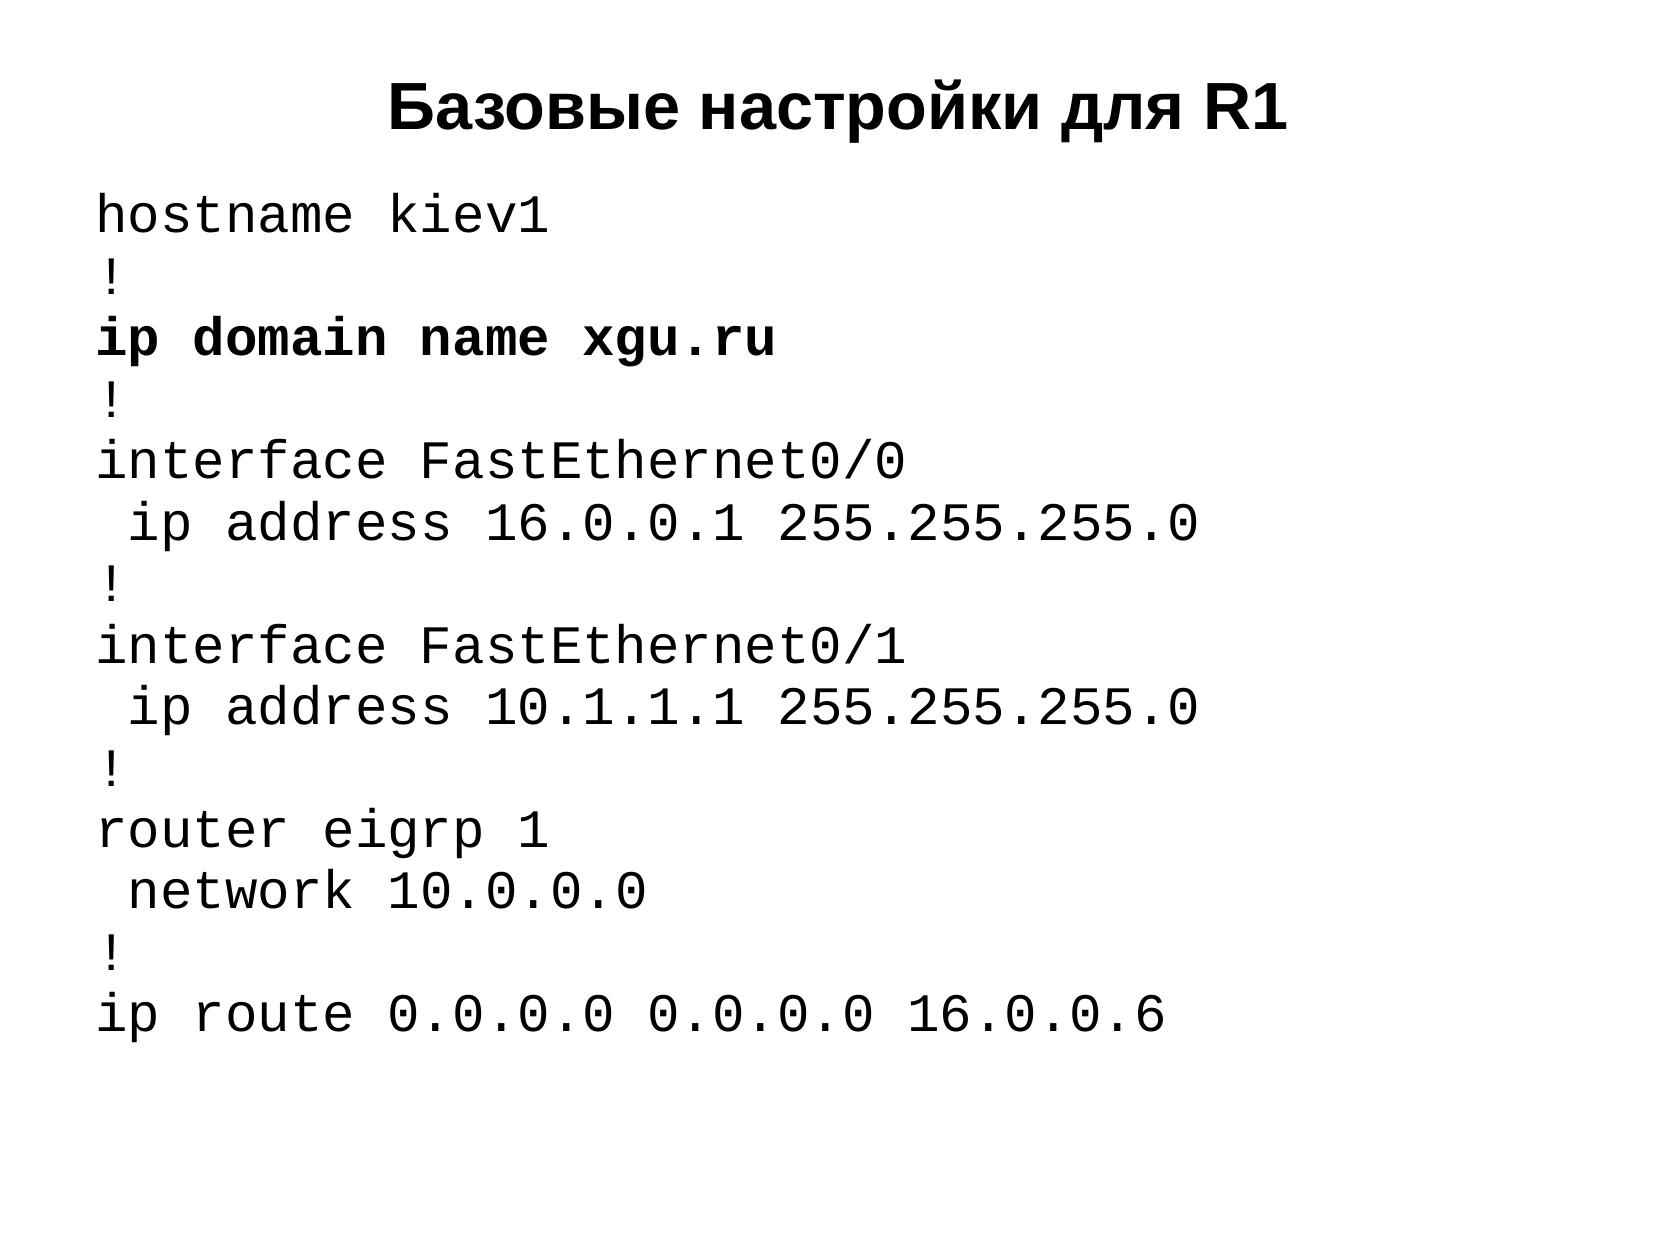

Базовые настройки для R1
# hostname kiev1
!
ip domain name xgu.ru
!
interface FastEthernet0/0
 ip address 16.0.0.1 255.255.255.0
!
interface FastEthernet0/1
 ip address 10.1.1.1 255.255.255.0
!
router eigrp 1
 network 10.0.0.0
!
ip route 0.0.0.0 0.0.0.0 16.0.0.6